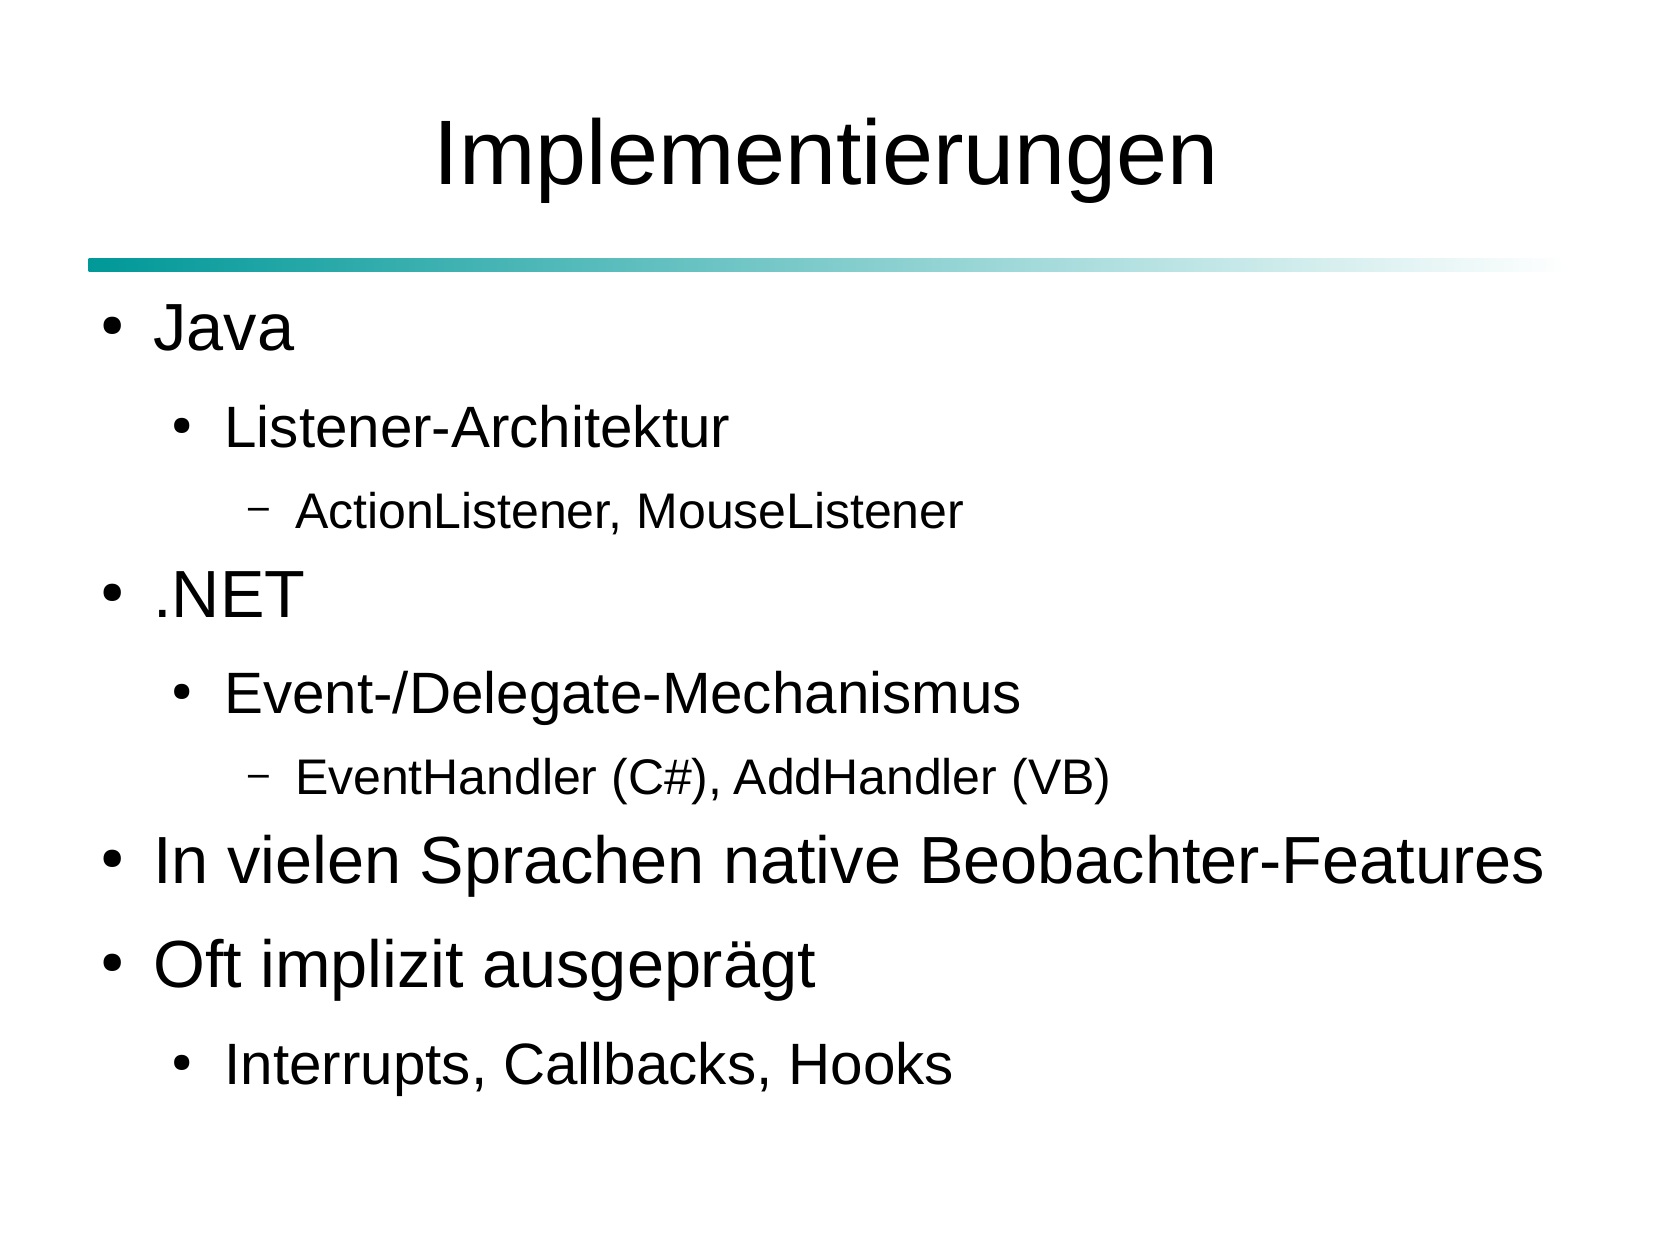

# Implementierungen
Java
Listener-Architektur
ActionListener, MouseListener
.NET
Event-/Delegate-Mechanismus
EventHandler (C#), AddHandler (VB)
In vielen Sprachen native Beobachter-Features
Oft implizit ausgeprägt
Interrupts, Callbacks, Hooks